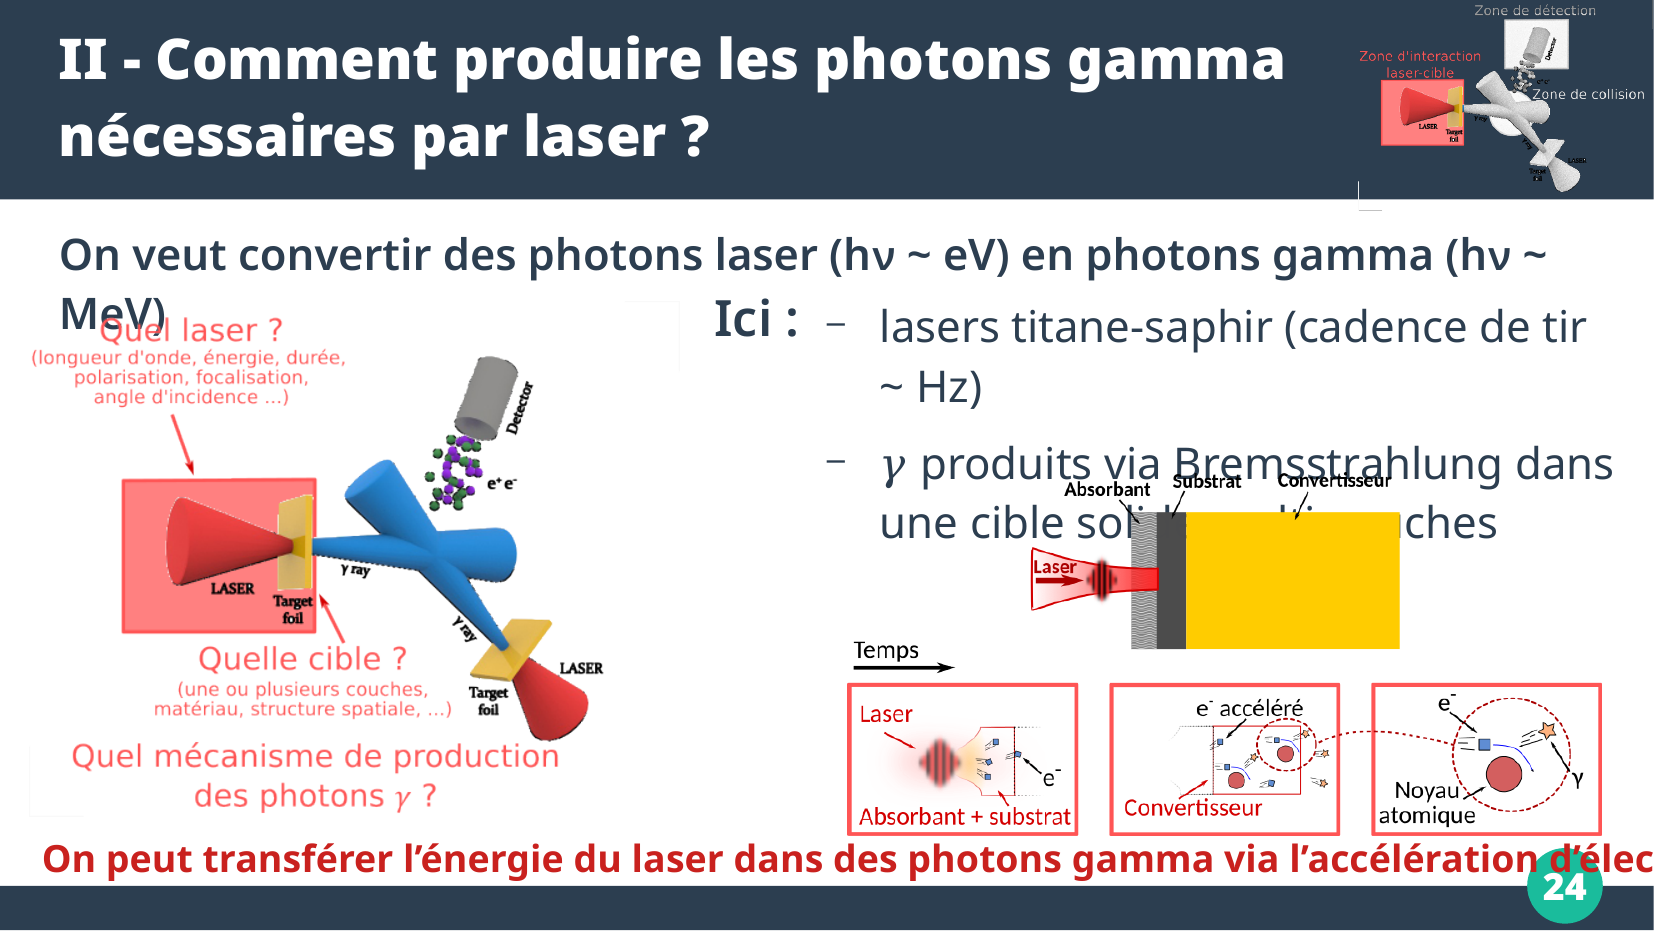

# II - Comment produire les photons gamma nécessaires par laser ?
On veut convertir des photons laser (hν ~ eV) en photons gamma (hν ~ MeV)
lasers titane-saphir (cadence de tir ~ Hz)
𝛾 produits via Bremsstrahlung dans une cible solide multi-couches
Ici :
On peut transférer l’énergie du laser dans des photons gamma via l’accélération d’électrons